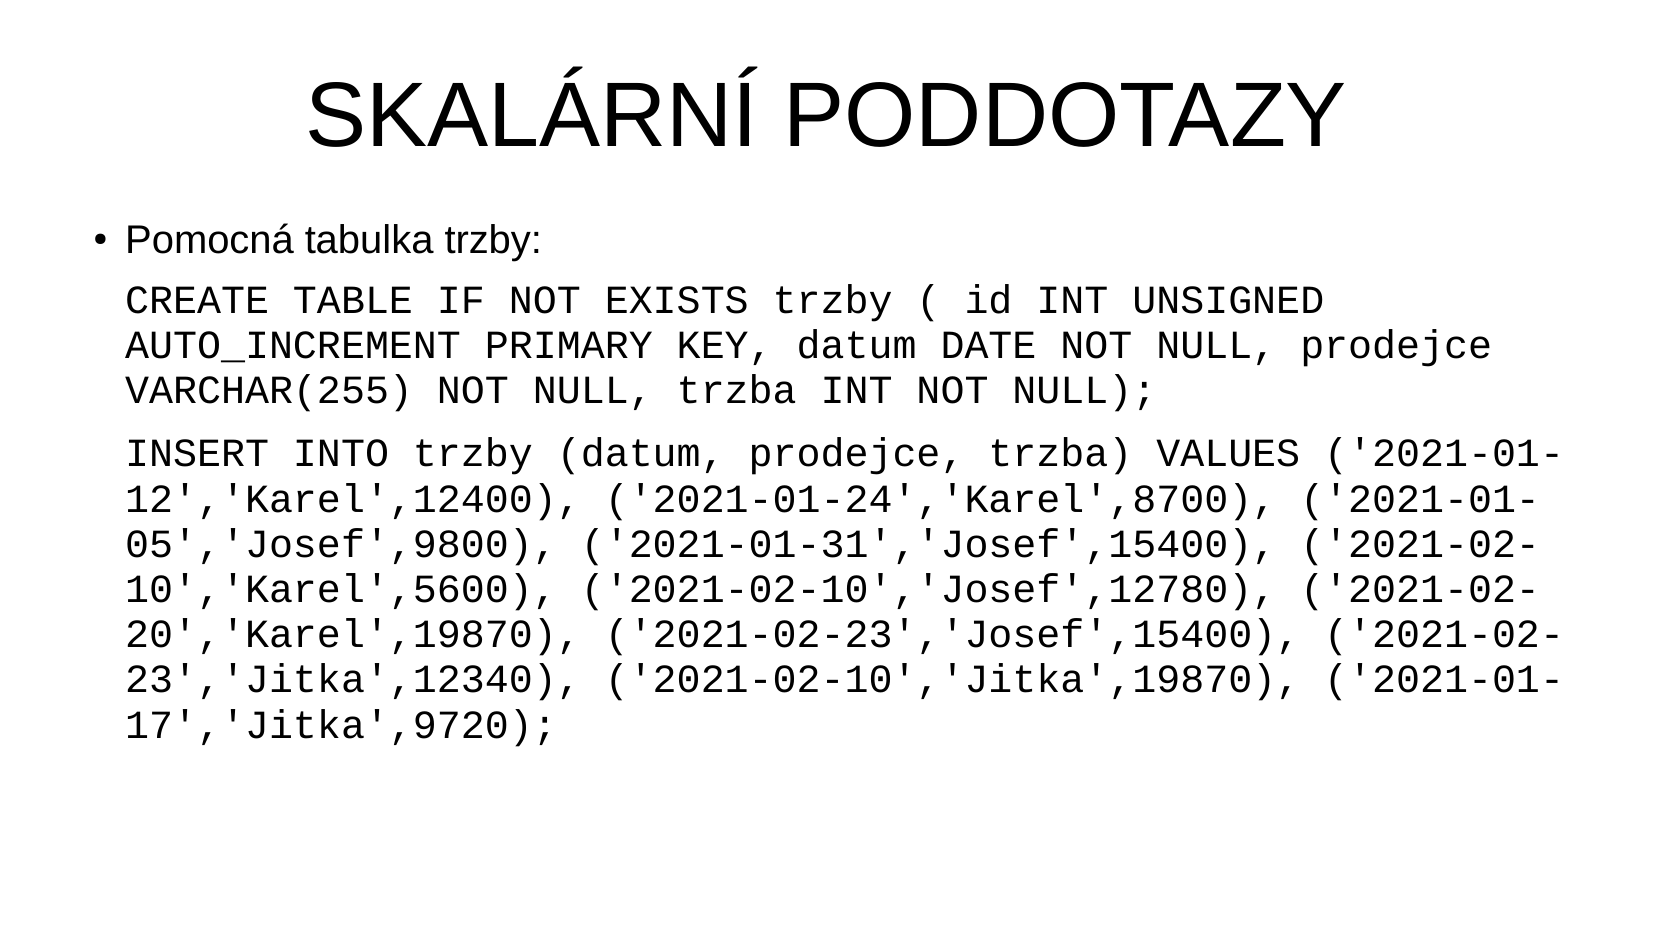

# SKALÁRNÍ PODDOTAZY
Pomocná tabulka trzby:
CREATE TABLE IF NOT EXISTS trzby ( id INT UNSIGNED AUTO_INCREMENT PRIMARY KEY, datum DATE NOT NULL, prodejce VARCHAR(255) NOT NULL, trzba INT NOT NULL);
INSERT INTO trzby (datum, prodejce, trzba) VALUES ('2021-01-12','Karel',12400), ('2021-01-24','Karel',8700), ('2021-01-05','Josef',9800), ('2021-01-31','Josef',15400), ('2021-02-10','Karel',5600), ('2021-02-10','Josef',12780), ('2021-02-20','Karel',19870), ('2021-02-23','Josef',15400), ('2021-02-23','Jitka',12340), ('2021-02-10','Jitka',19870), ('2021-01-17','Jitka',9720);